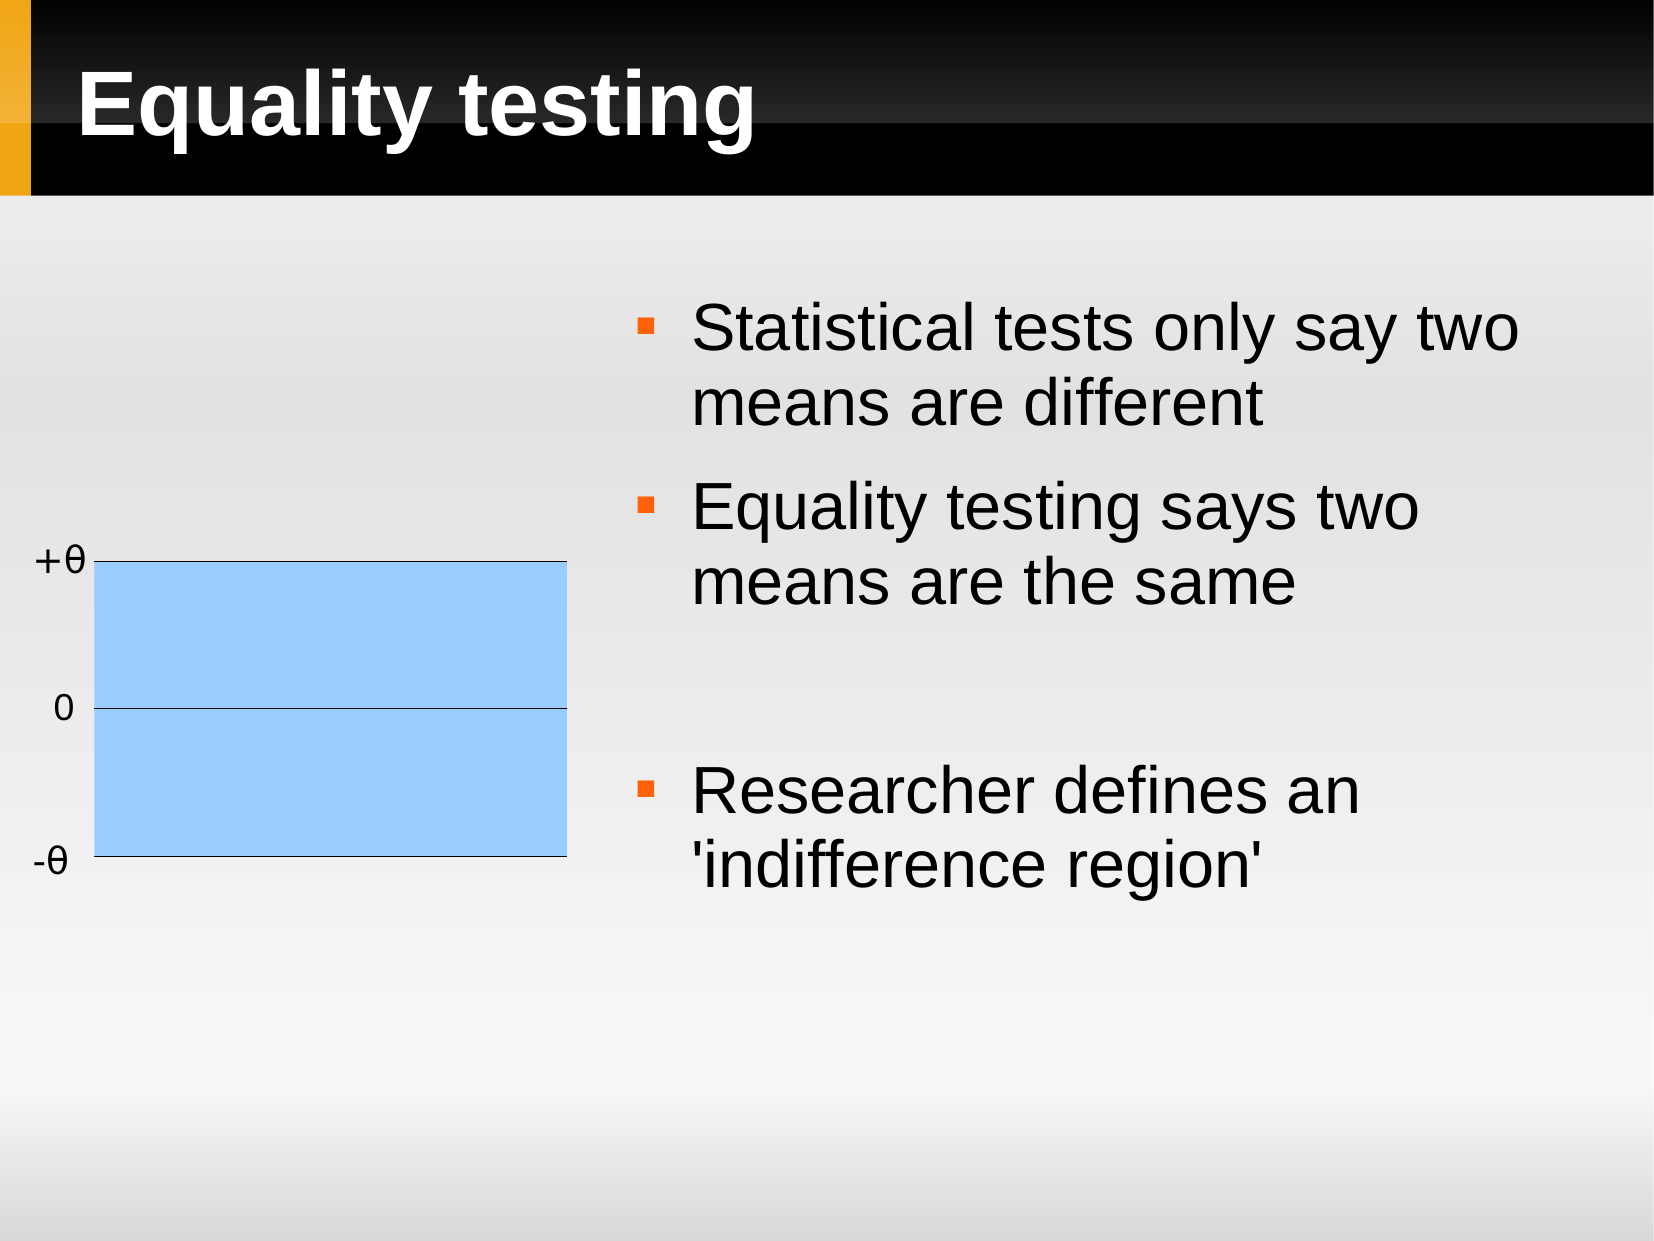

# Equality testing
Statistical tests only say two means are different
Equality testing says two means are the same
Researcher defines an 'indifference region'
+θ
 0
-θ